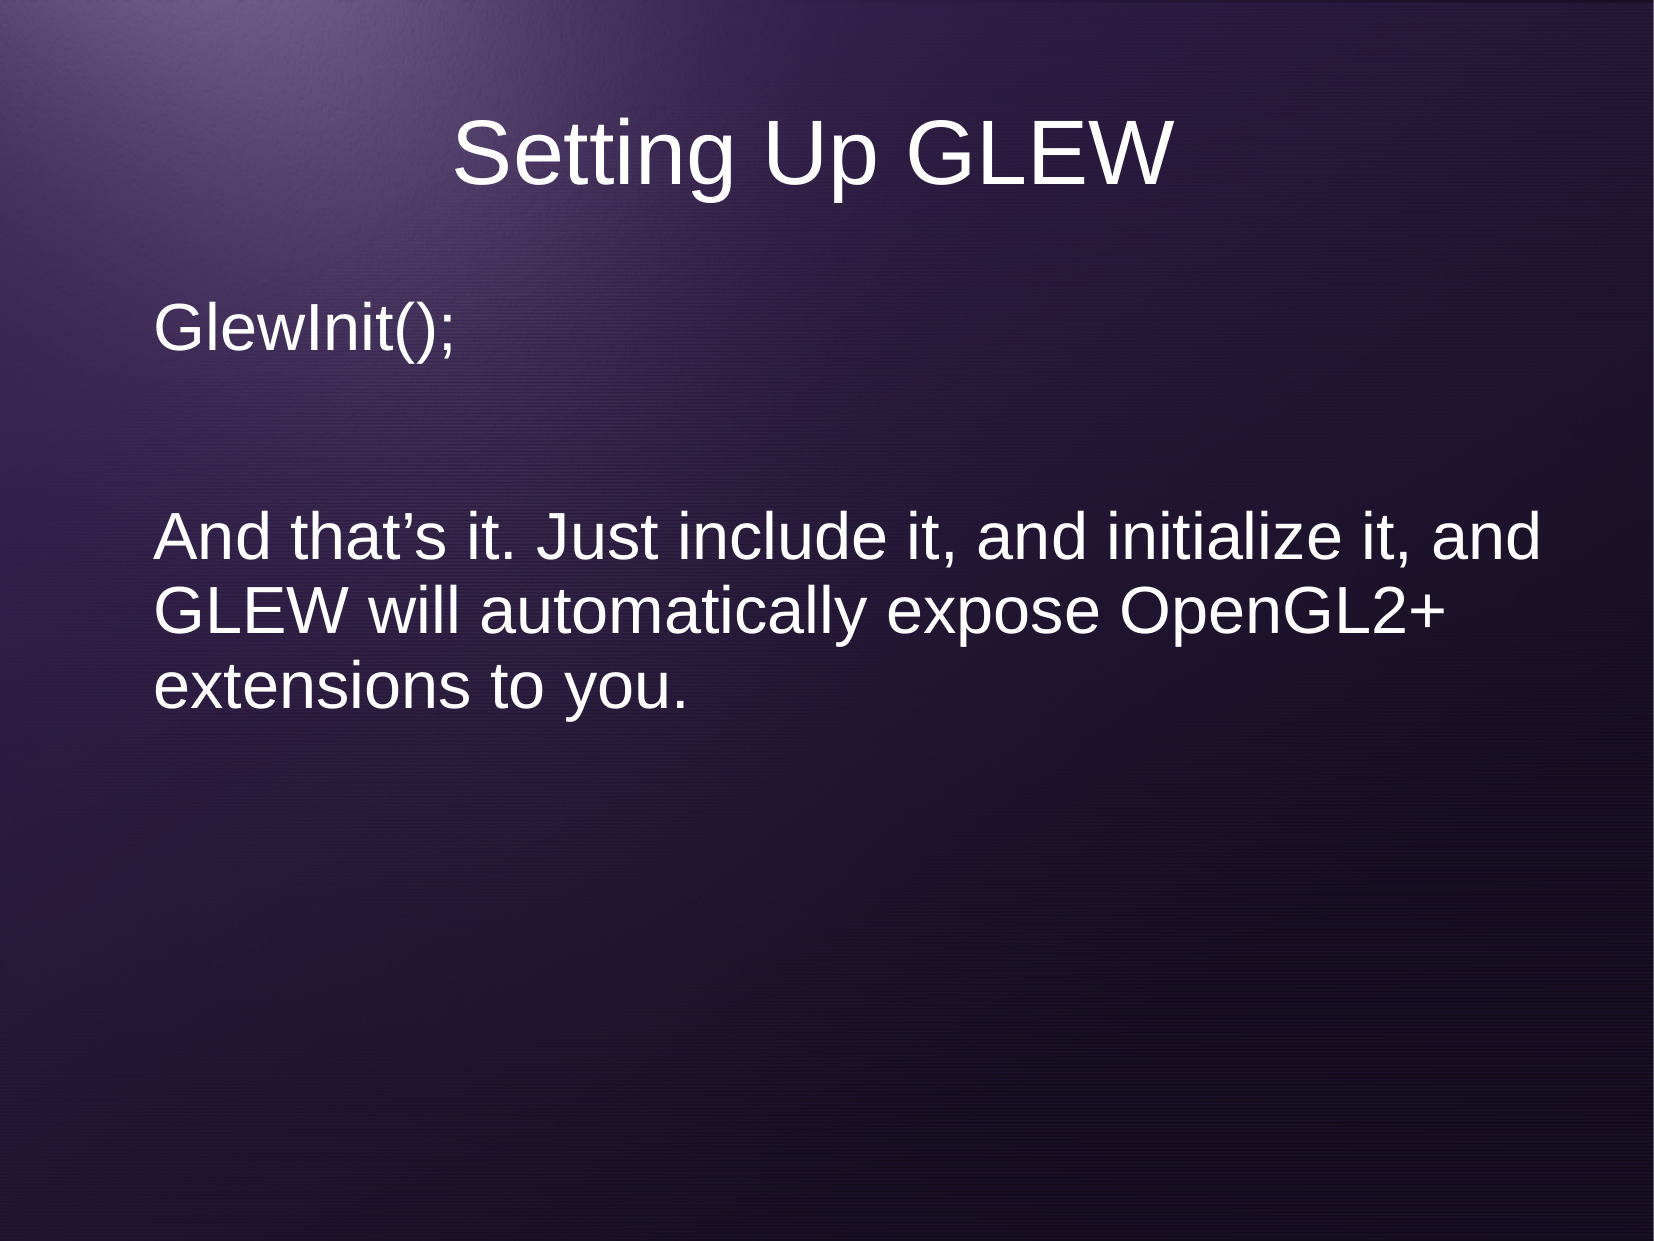

# Setting Up GLEW
GlewInit();
And that’s it. Just include it, and initialize it, and GLEW will automatically expose OpenGL2+ extensions to you.